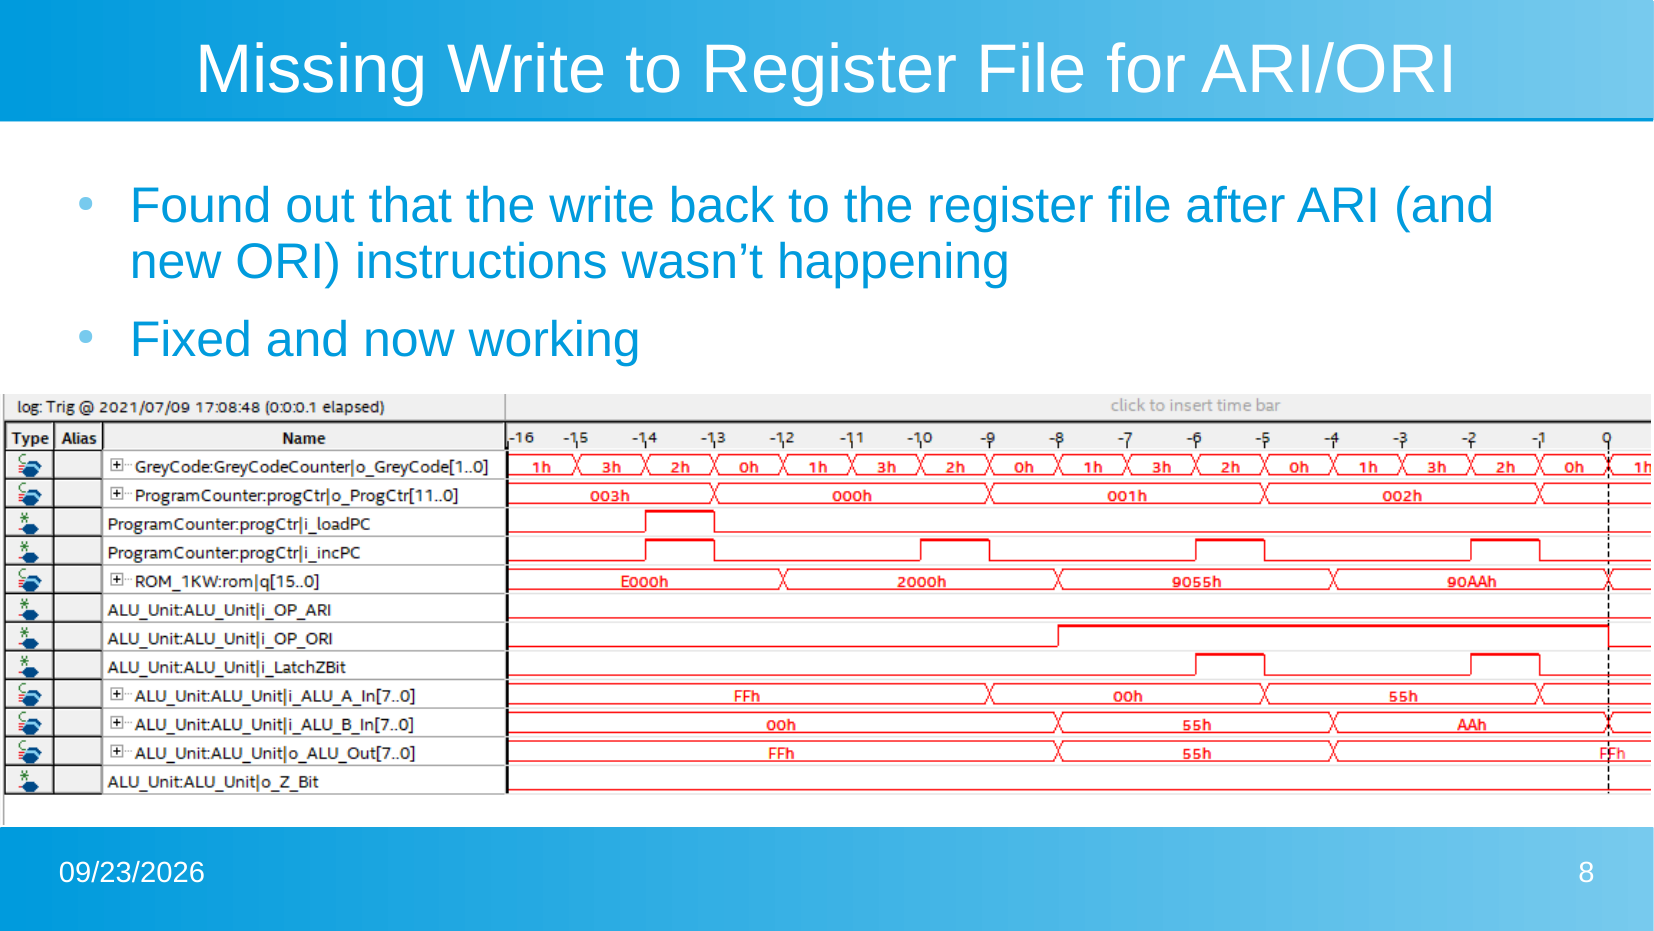

# Missing Write to Register File for ARI/ORI
Found out that the write back to the register file after ARI (and new ORI) instructions wasn’t happening
Fixed and now working
8